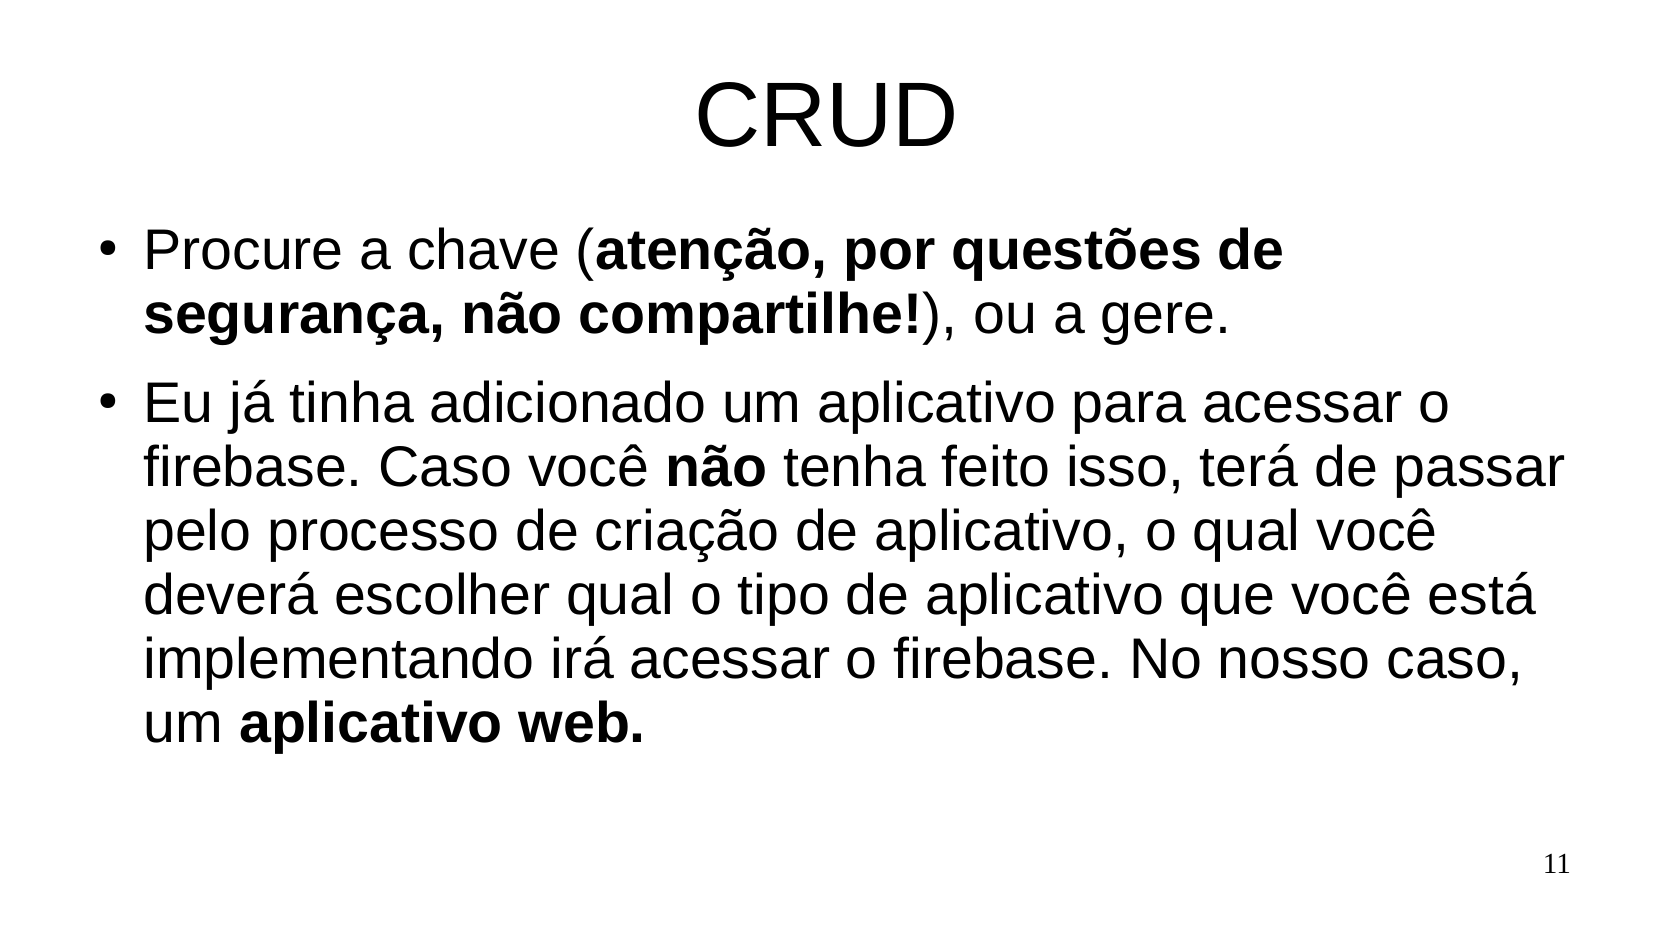

# CRUD
Procure a chave (atenção, por questões de segurança, não compartilhe!), ou a gere.
Eu já tinha adicionado um aplicativo para acessar o firebase. Caso você não tenha feito isso, terá de passar pelo processo de criação de aplicativo, o qual você deverá escolher qual o tipo de aplicativo que você está implementando irá acessar o firebase. No nosso caso, um aplicativo web.
11